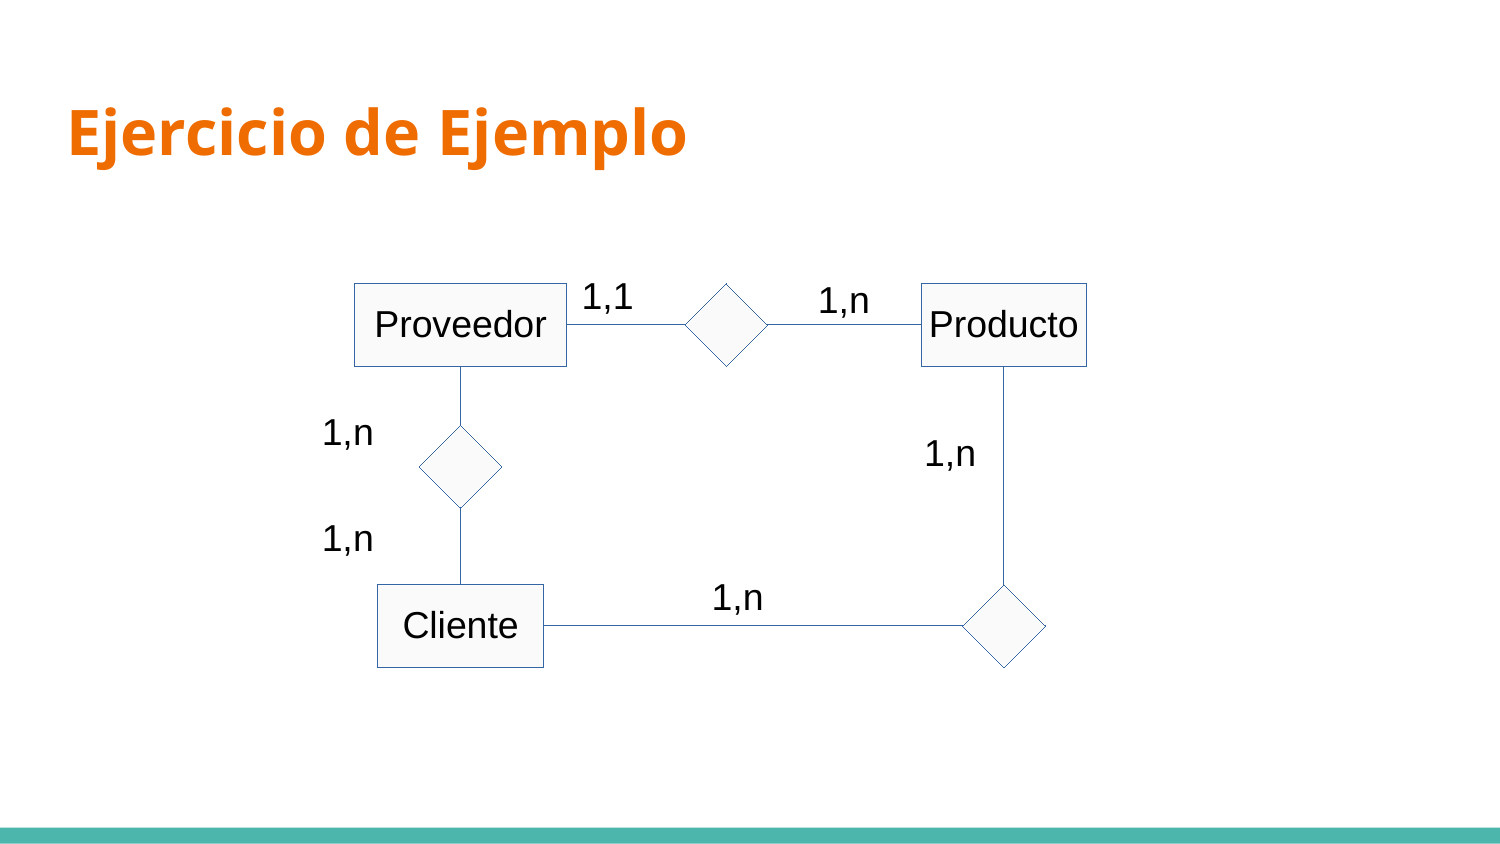

# Ejercicio de Ejemplo
1,1
1,n
Proveedor
Producto
1,n
1,n
1,n
1,n
Cliente